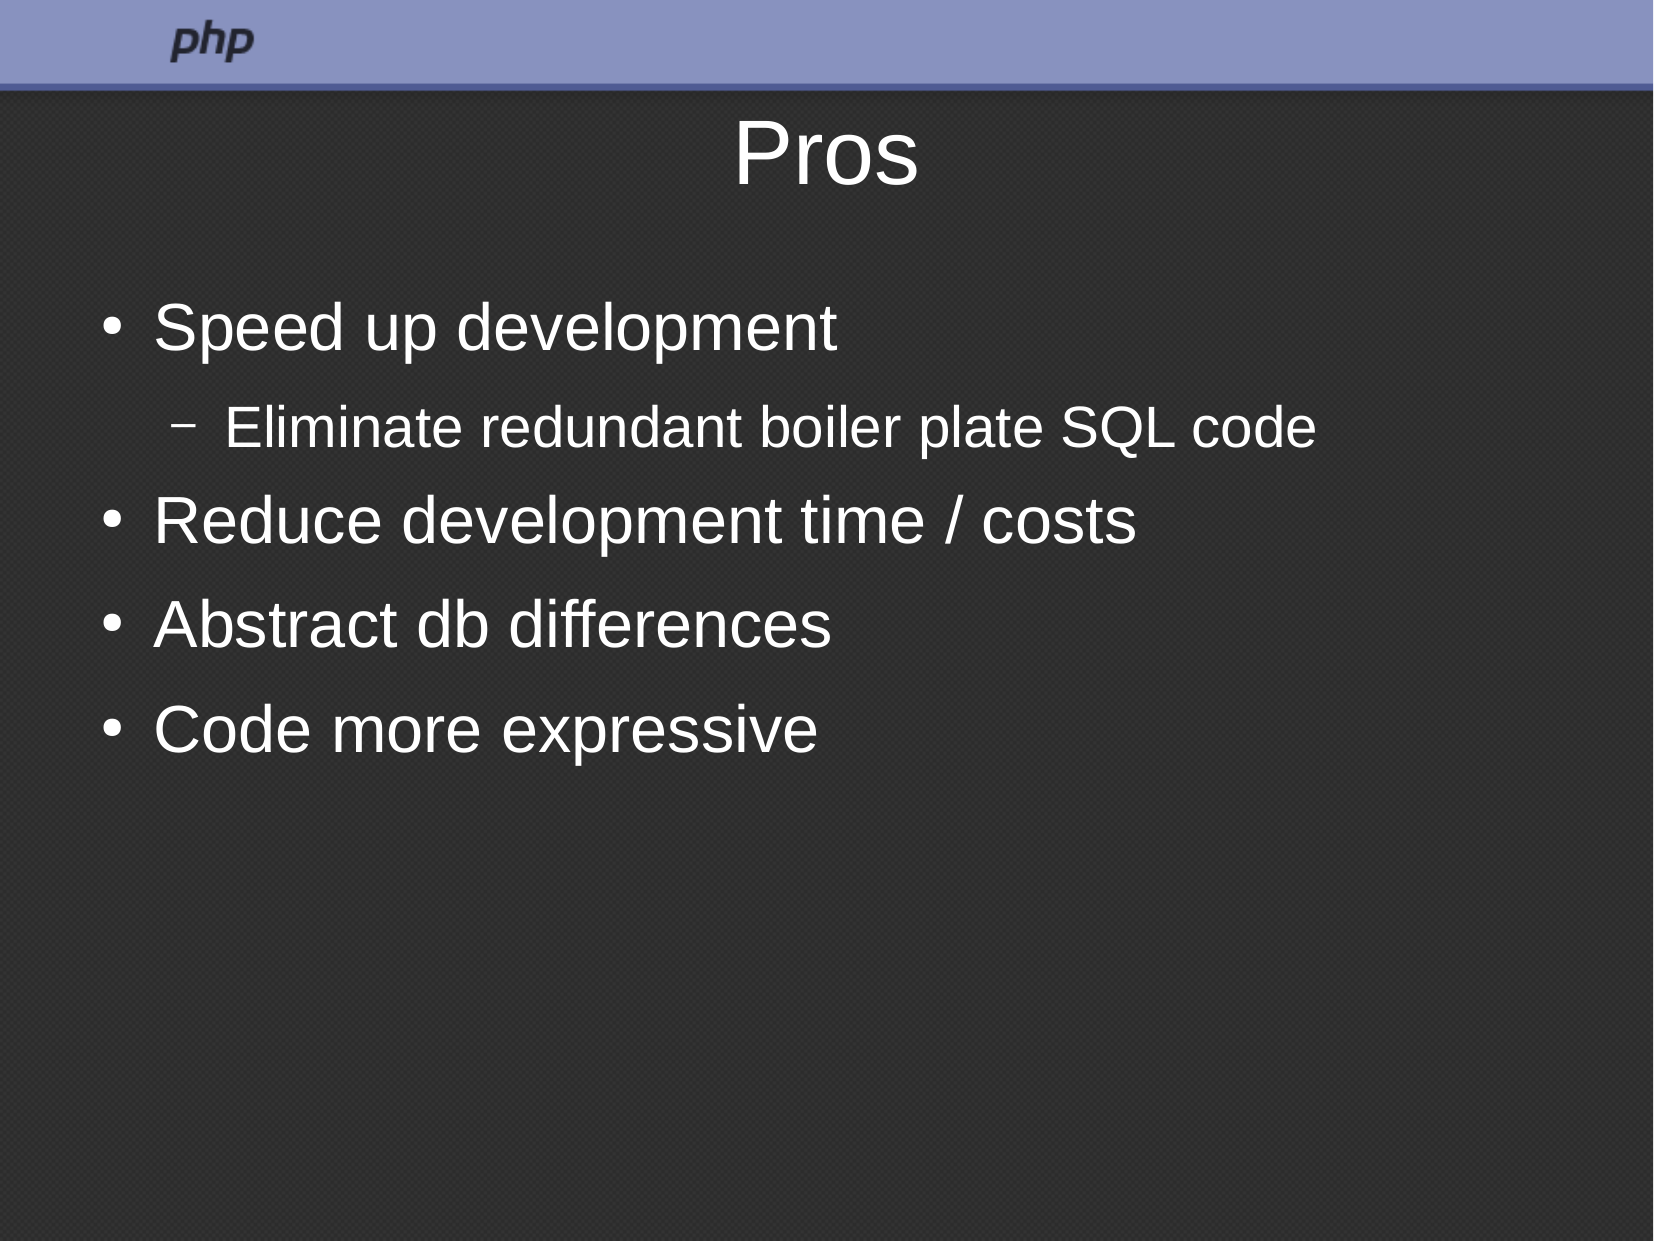

# Pros
Speed up development
Eliminate redundant boiler plate SQL code
Reduce development time / costs
Abstract db differences
Code more expressive